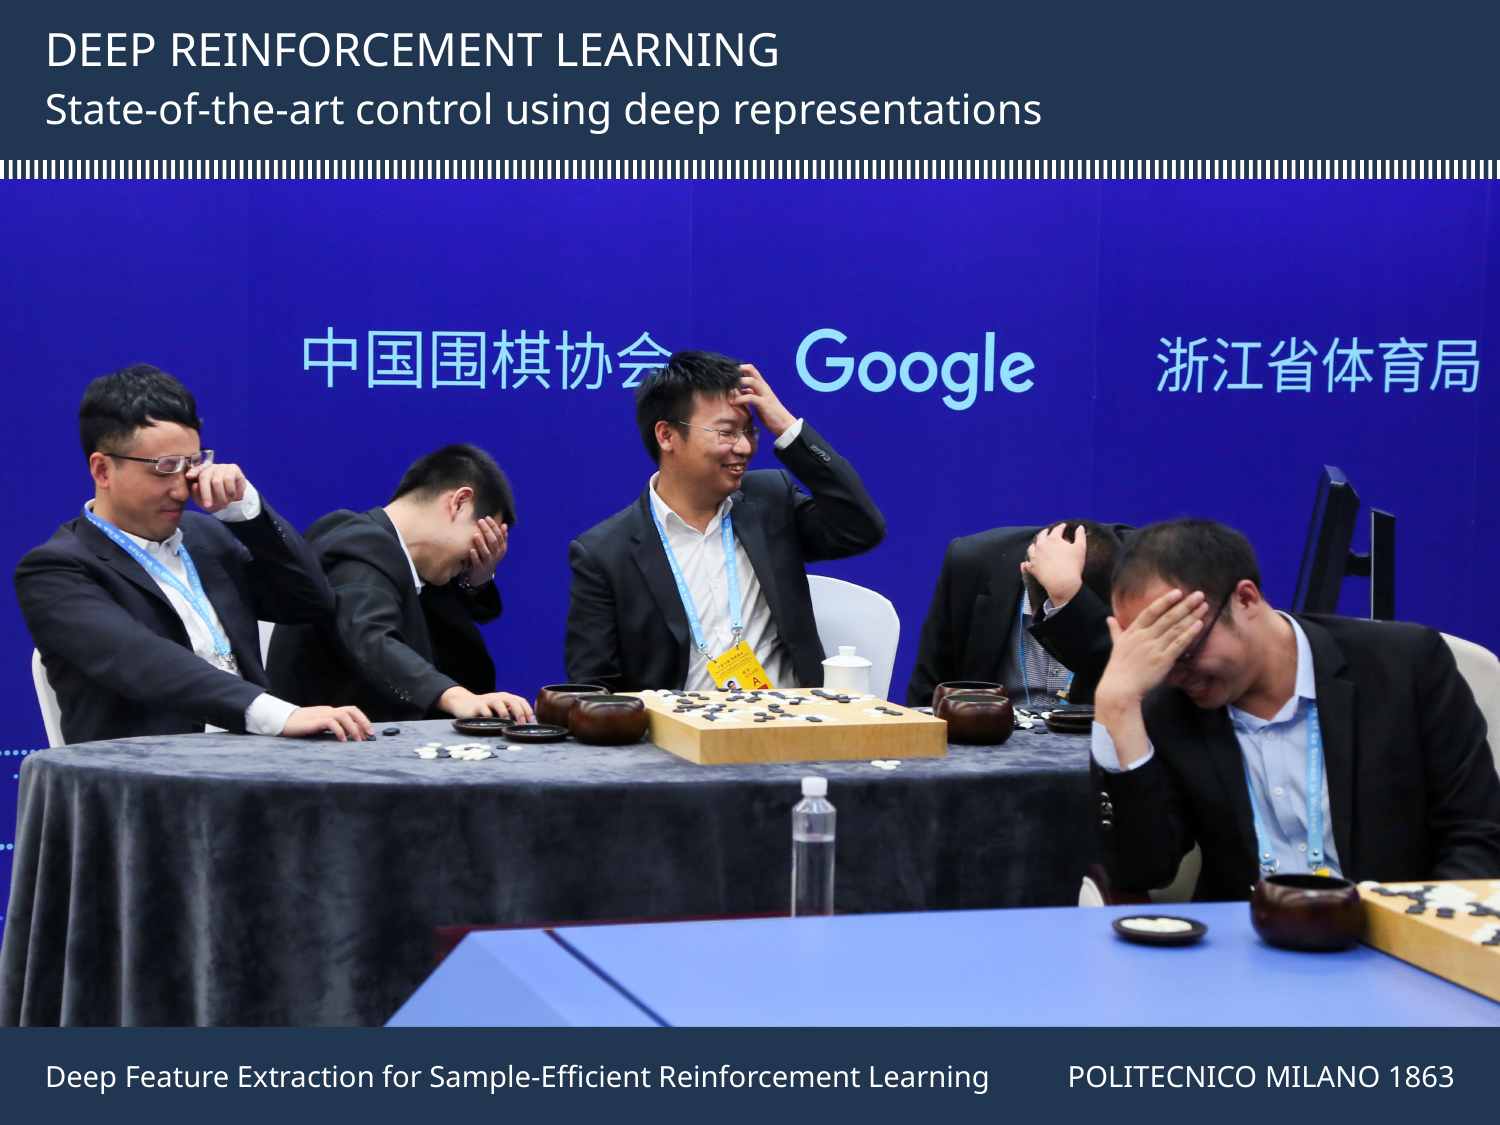

DEEP REINFORCEMENT LEARNING
State-of-the-art control using deep representations
Deep Feature Extraction for Sample-Efficient Reinforcement Learning
POLITECNICO MILANO 1863